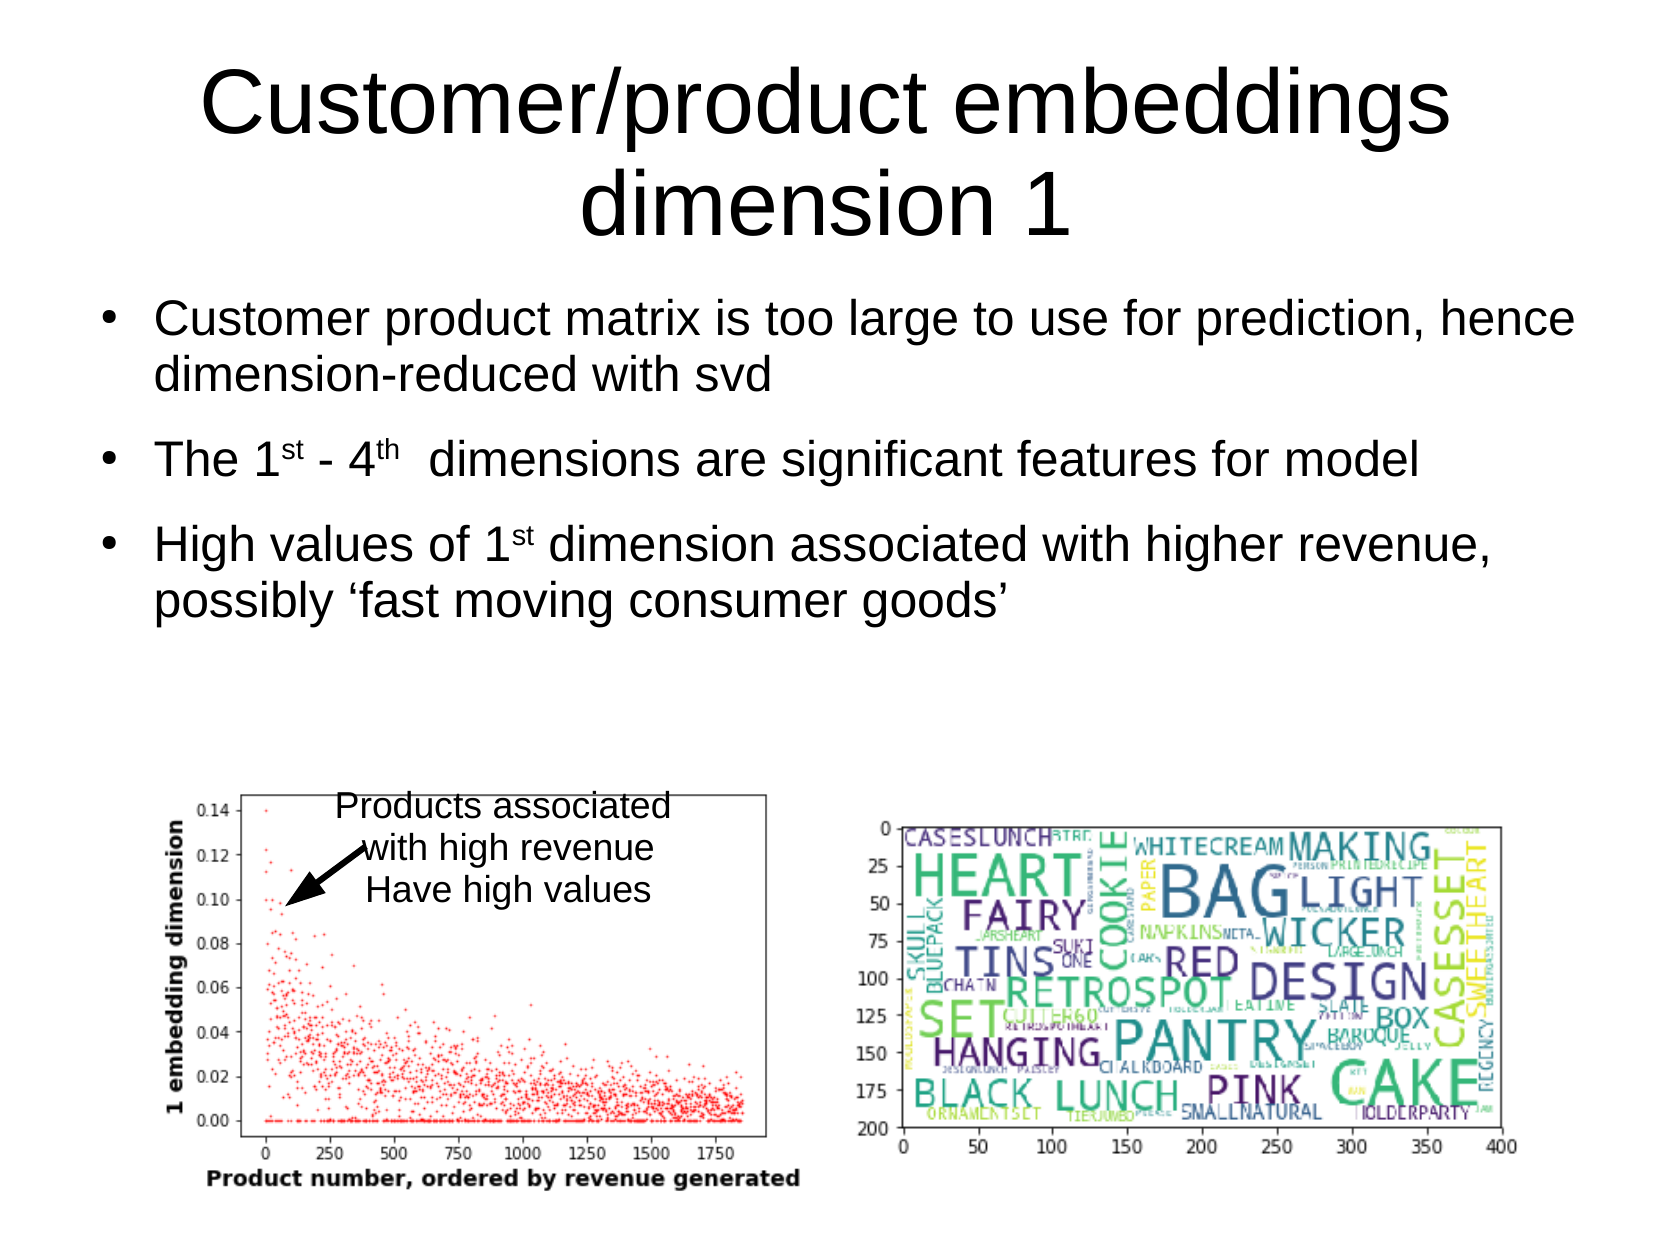

# Customer/product embeddings dimension 1
Customer product matrix is too large to use for prediction, hence dimension-reduced with svd
The 1st - 4th dimensions are significant features for model
High values of 1st dimension associated with higher revenue, possibly ‘fast moving consumer goods’
Products associated
with high revenue
Have high values